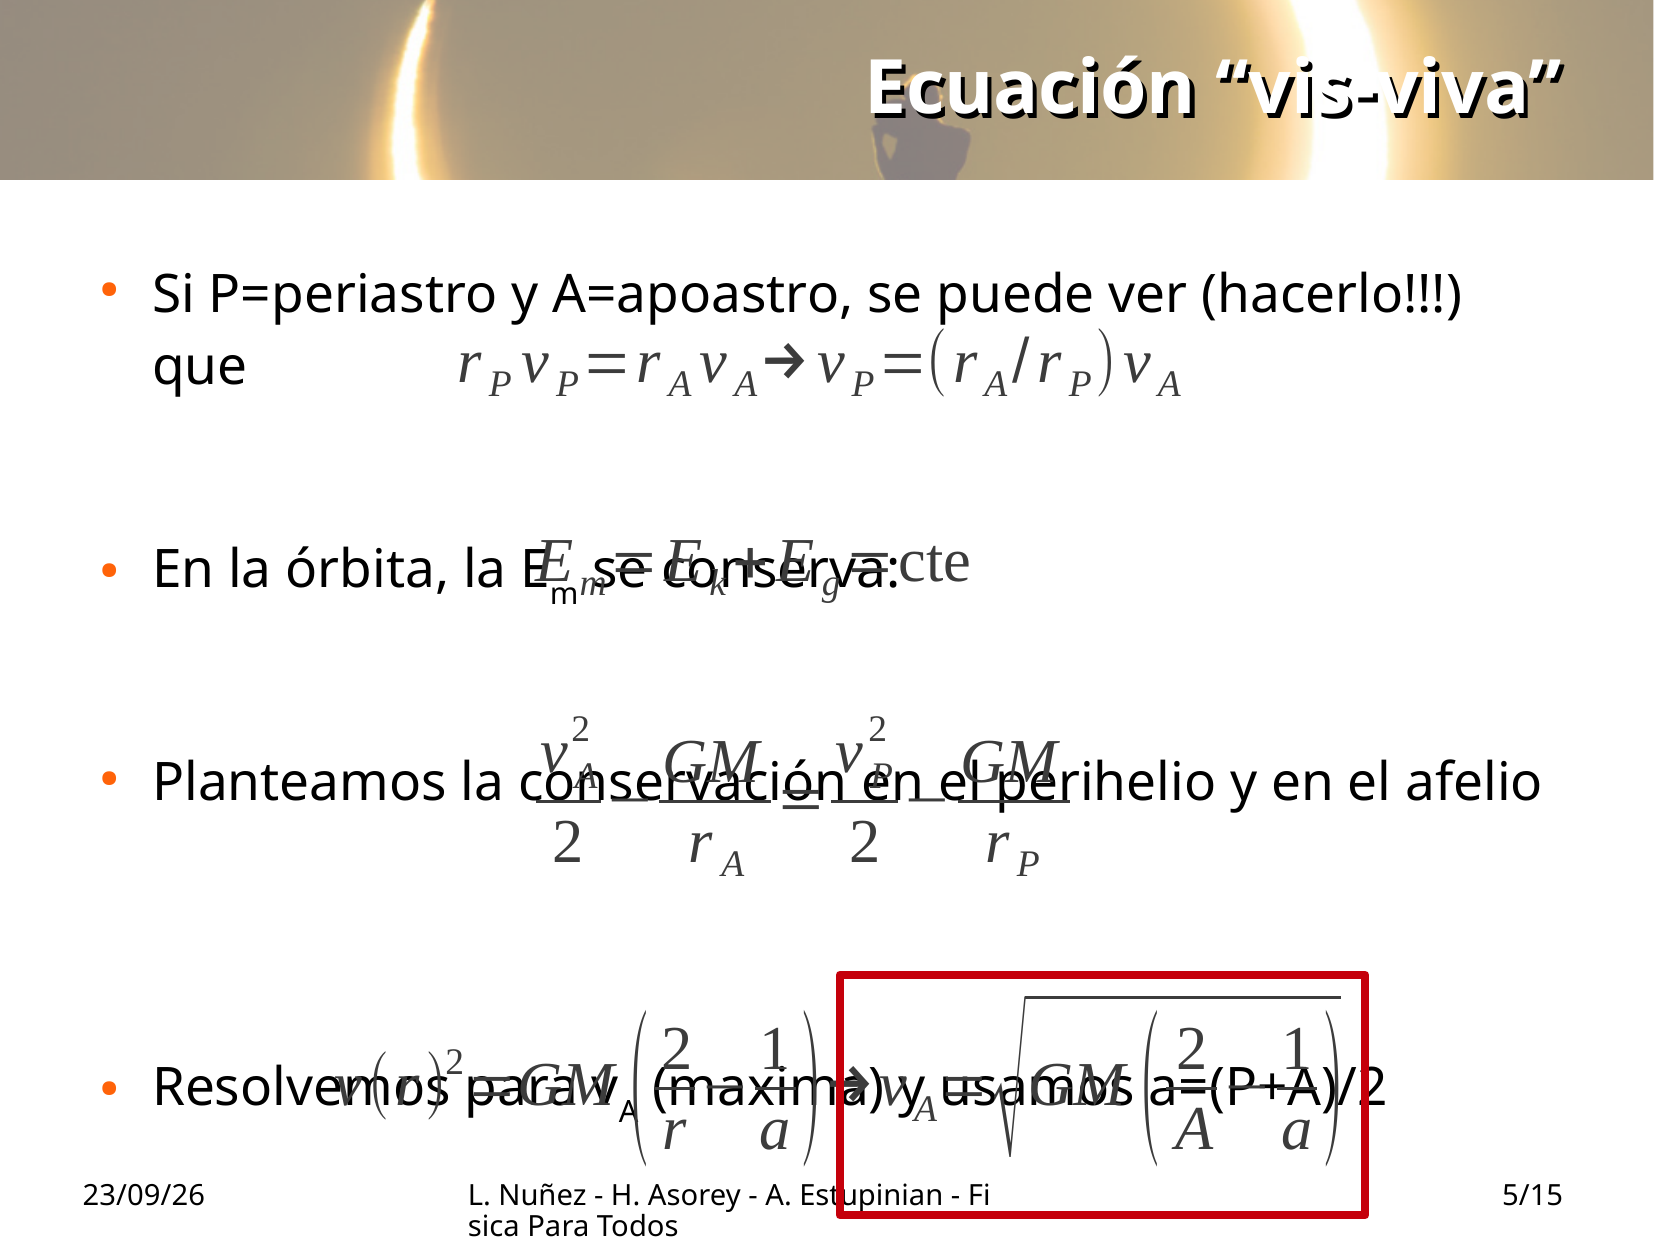

# Ecuación “vis-viva”
Si P=periastro y A=apoastro, se puede ver (hacerlo!!!) que
En la órbita, la Em se conserva:
Planteamos la conservación en el perihelio y en el afelio
Resolvemos para vA (maxima) y usamos a=(P+A)/2
L. Nuñez - H. Asorey - A. Estupinian - Fisica Para Todos
5